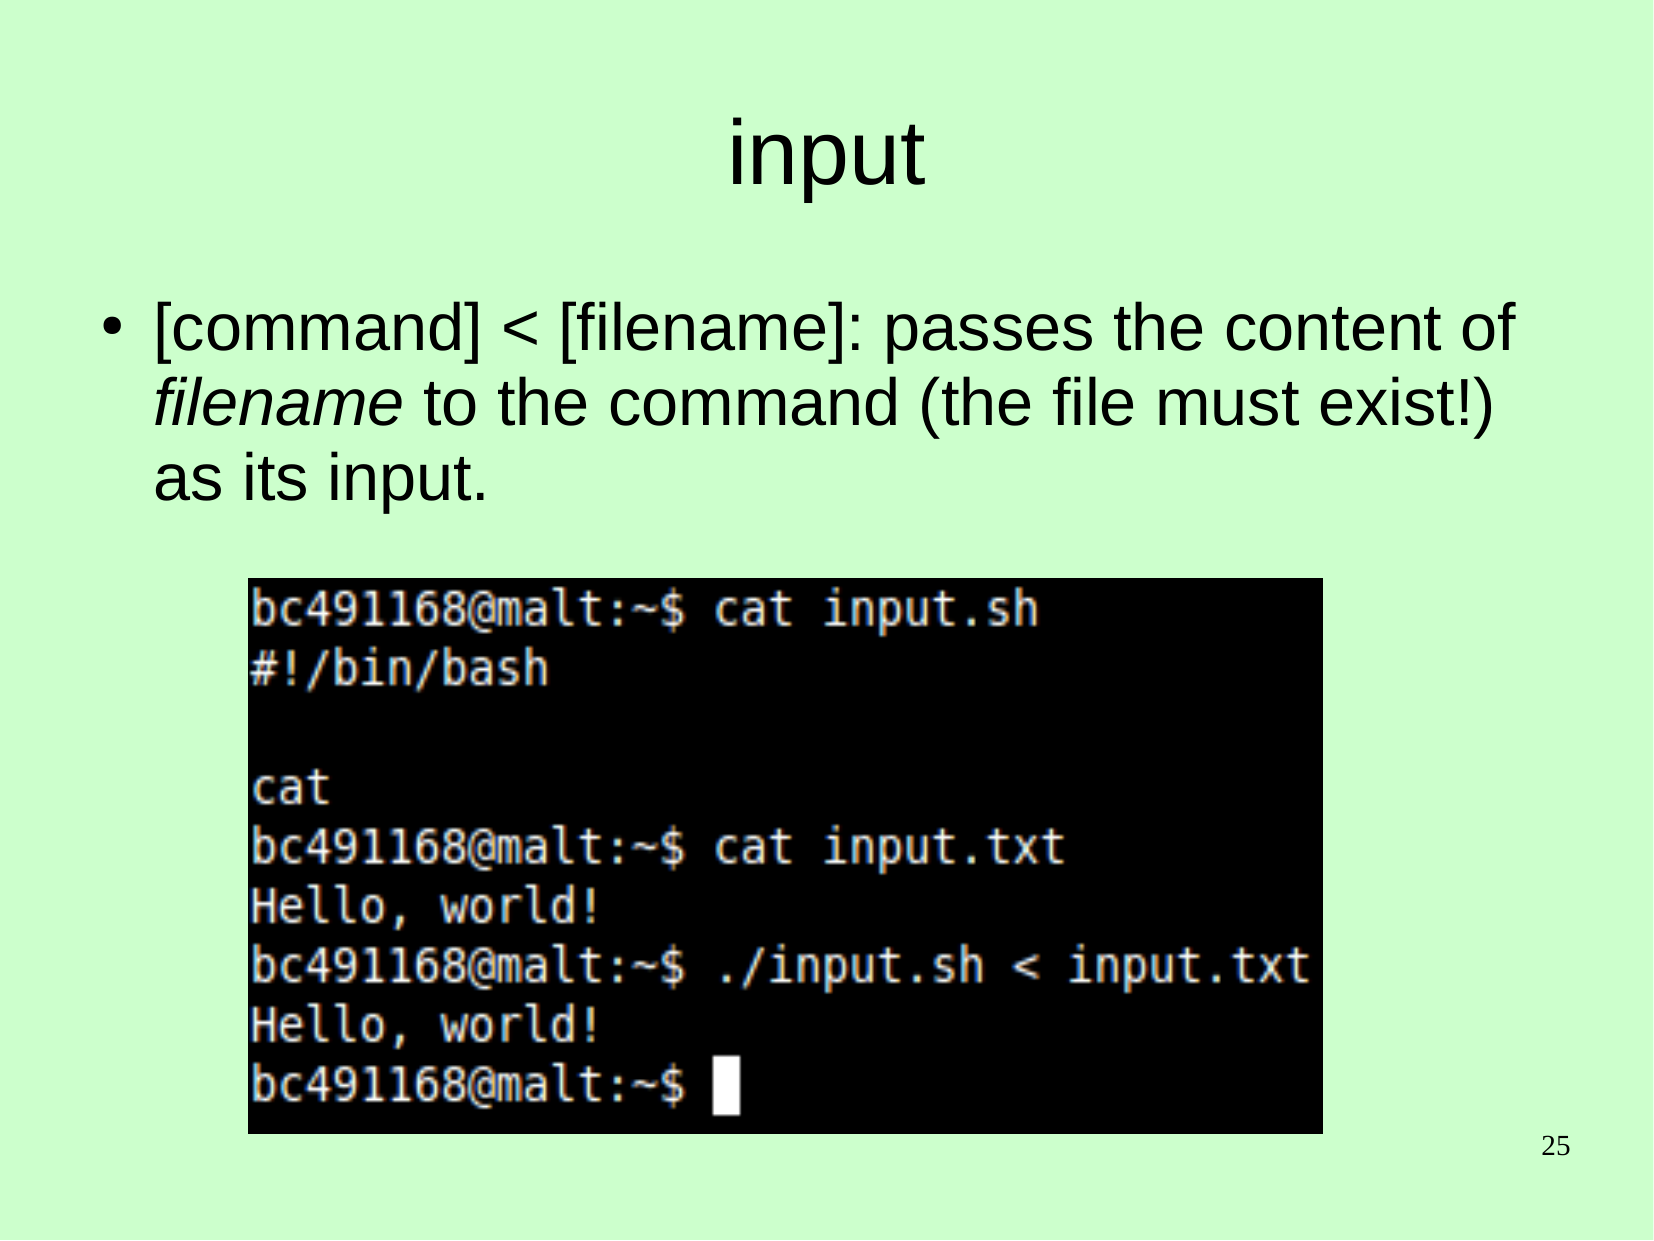

# input
[command] < [filename]: passes the content of filename to the command (the file must exist!) as its input­.
25